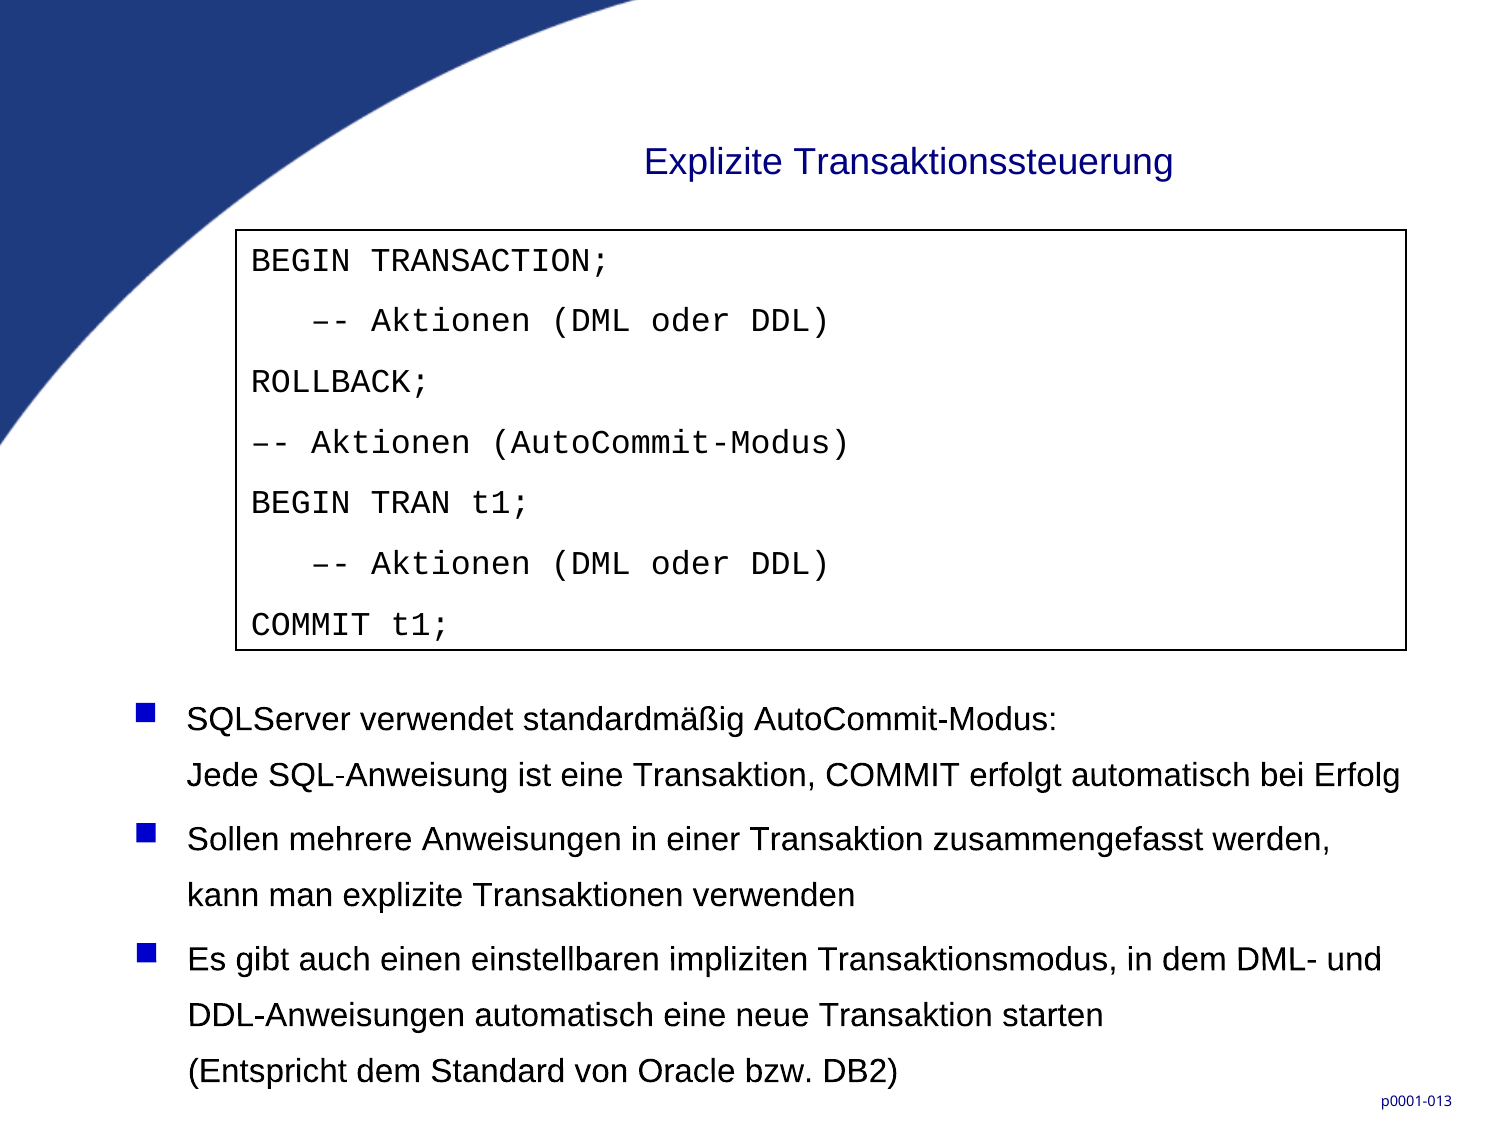

# Explizite Transaktionssteuerung
BEGIN TRANSACTION;
 –- Aktionen (DML oder DDL)
ROLLBACK;
–- Aktionen (AutoCommit-Modus)
BEGIN TRAN t1;
 –- Aktionen (DML oder DDL)
COMMIT t1;
SQLServer verwendet standardmäßig AutoCommit-Modus:
Jede SQL-Anweisung ist eine Transaktion, COMMIT erfolgt automatisch bei Erfolg
Sollen mehrere Anweisungen in einer Transaktion zusammengefasst werden,
kann man explizite Transaktionen verwenden
Es gibt auch einen einstellbaren impliziten Transaktionsmodus, in dem DML- und DDL-Anweisungen automatisch eine neue Transaktion starten
(Entspricht dem Standard von Oracle bzw. DB2)